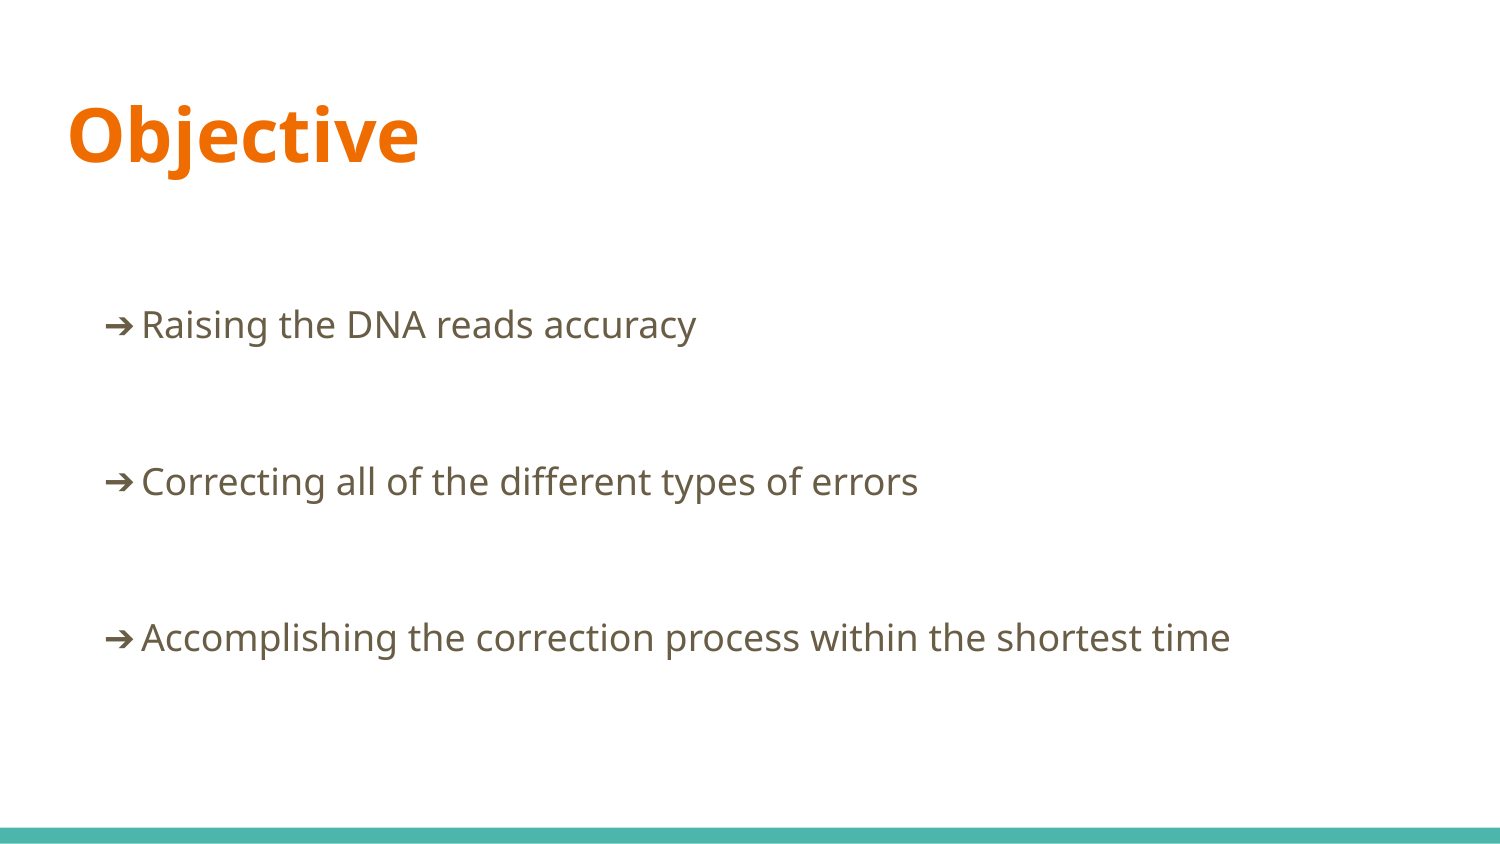

# Objective
Raising the DNA reads accuracy
Correcting all of the different types of errors
Accomplishing the correction process within the shortest time